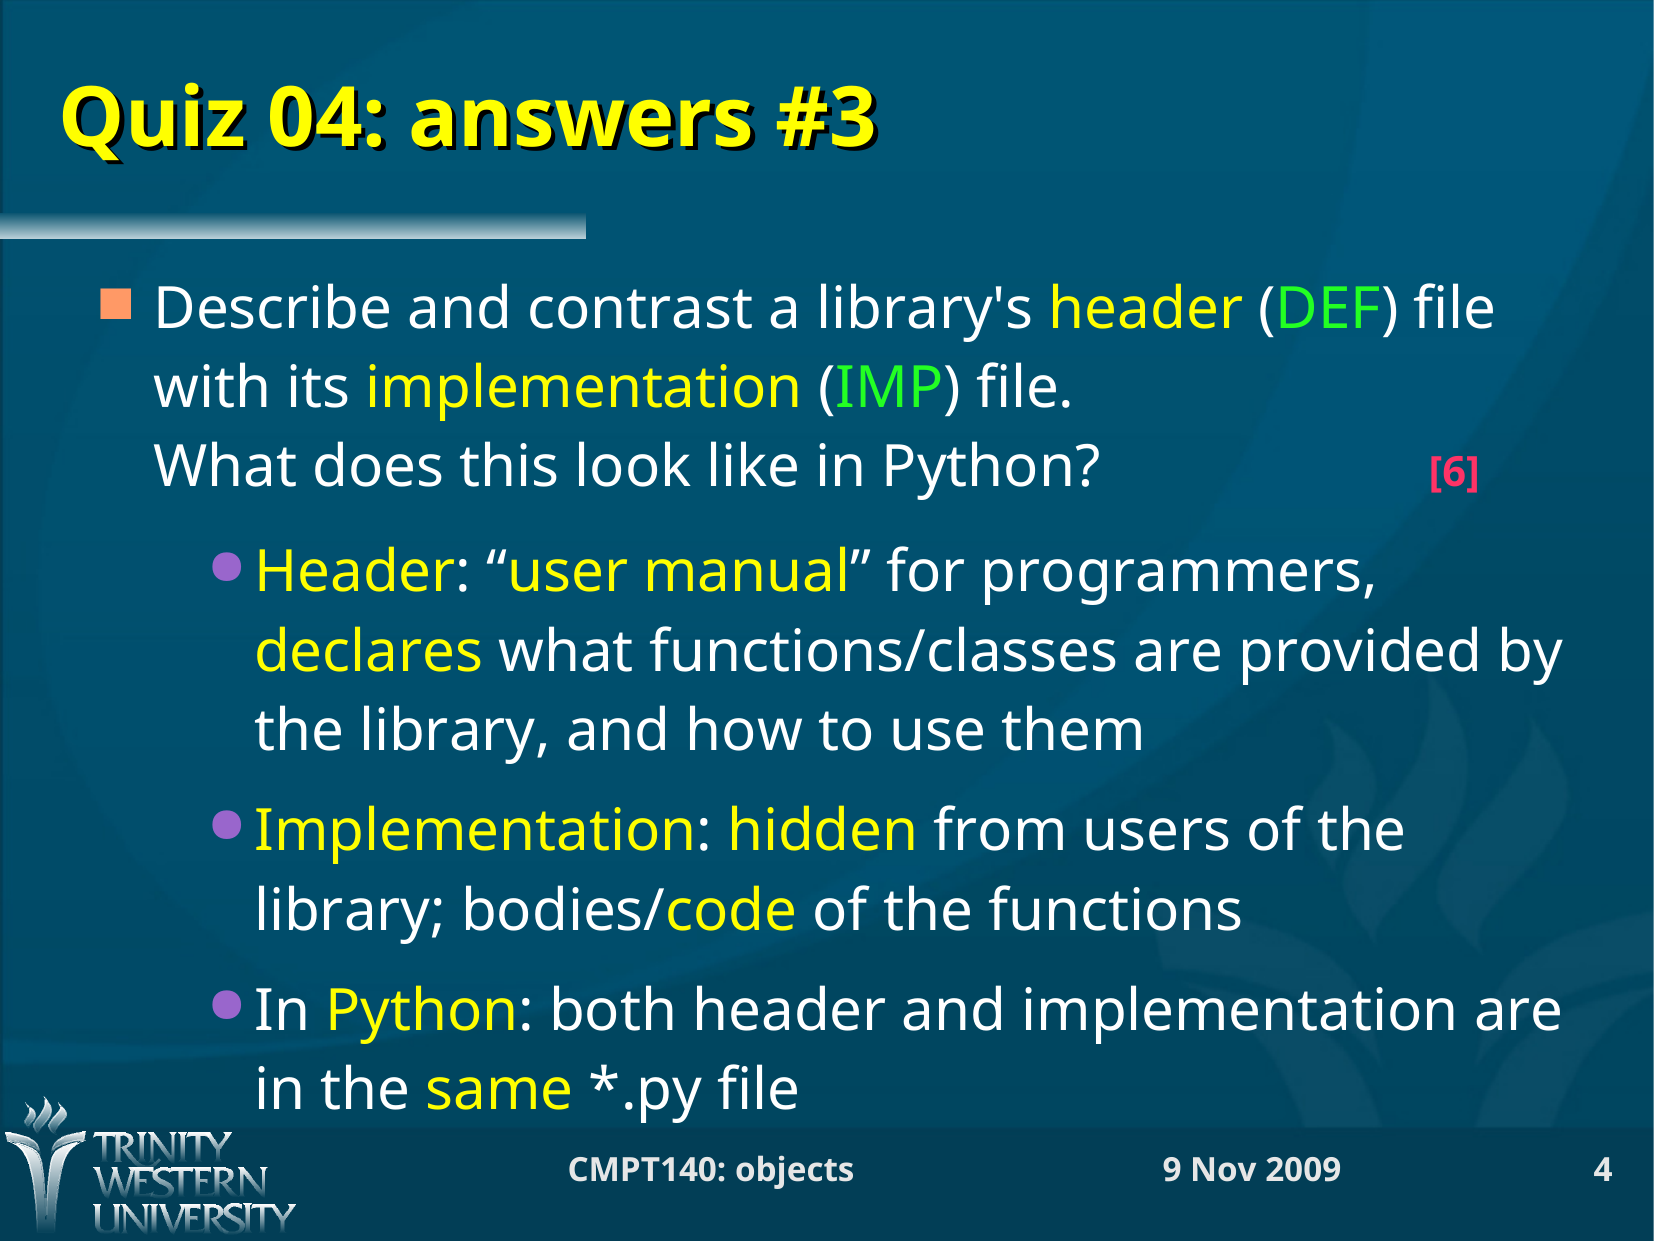

# Quiz 04: answers #3
Describe and contrast a library's header (DEF) file with its implementation (IMP) file.
What does this look like in Python?					[6]
Header: “user manual” for programmers, declares what functions/classes are provided by the library, and how to use them
Implementation: hidden from users of the library; bodies/code of the functions
In Python: both header and implementation are in the same *.py file
CMPT140: objects
9 Nov 2009
4